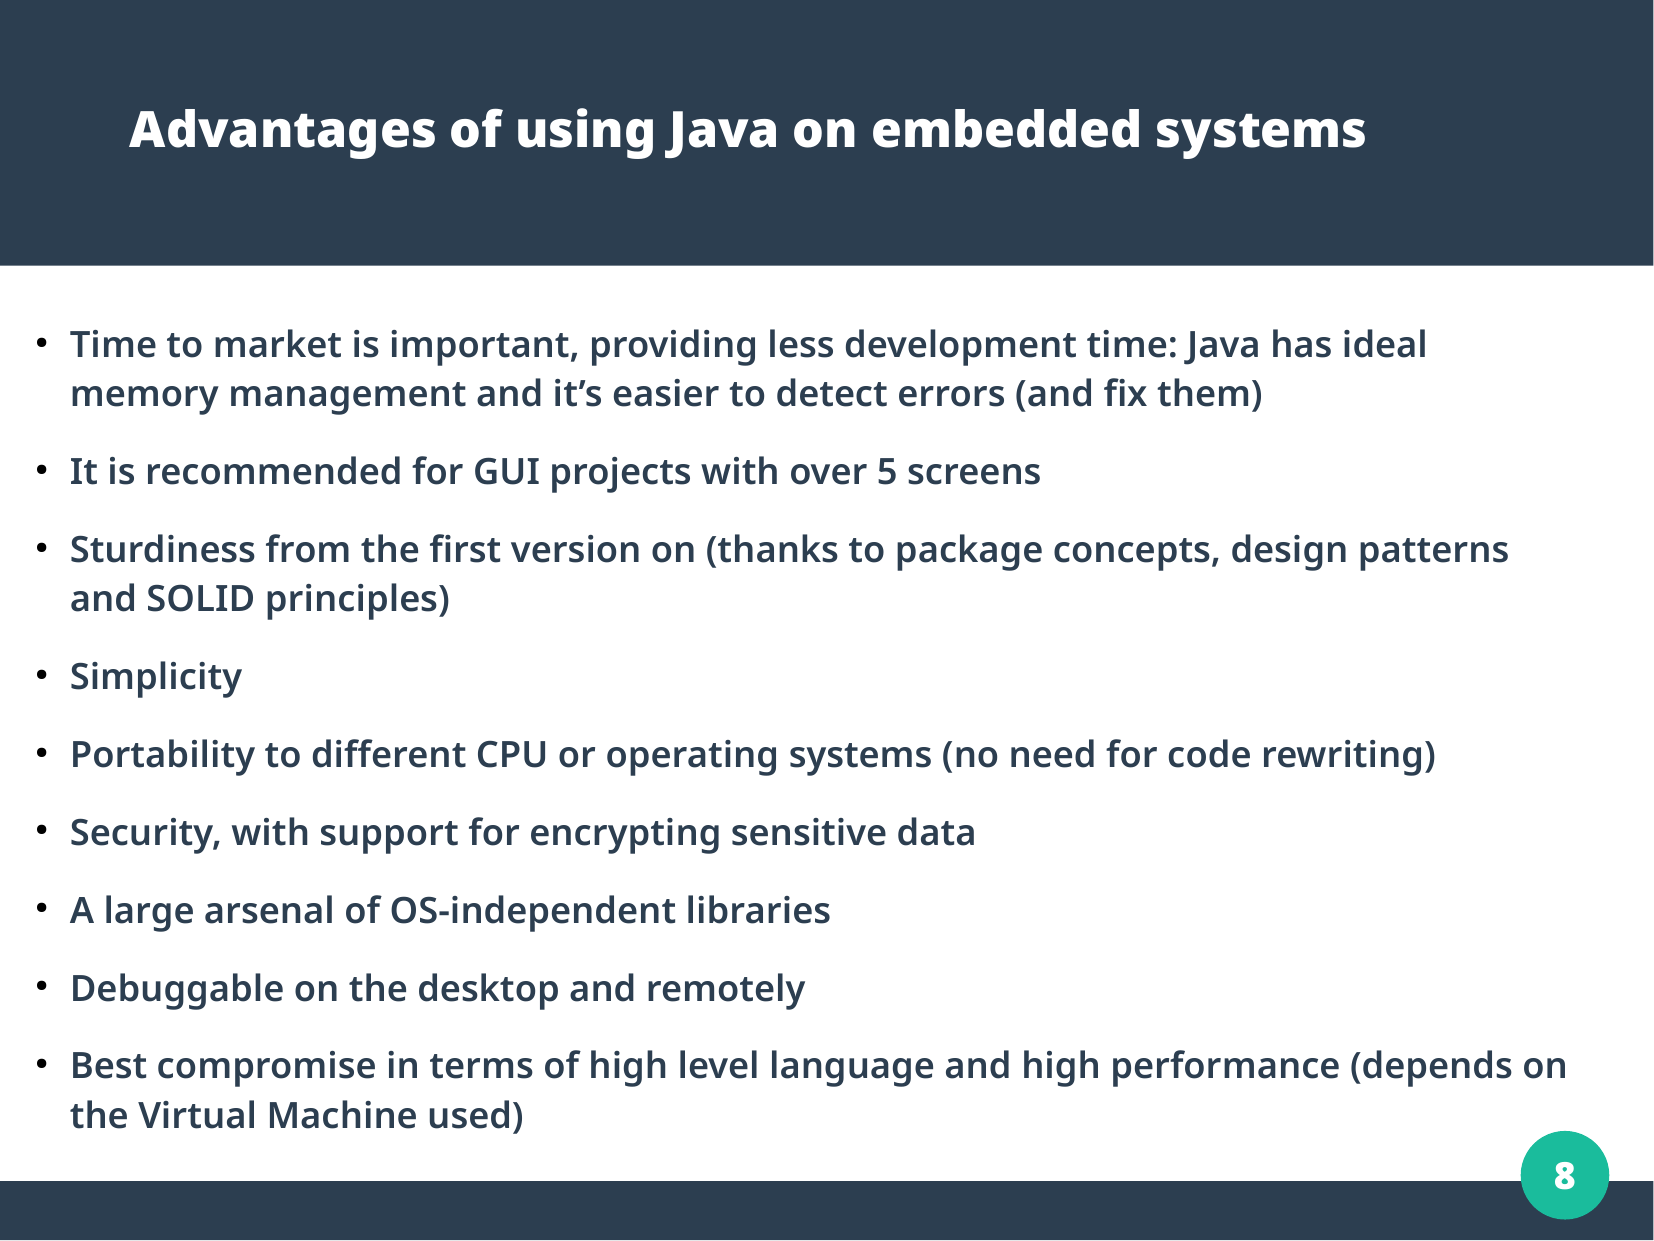

# Advantages of using Java on embedded systems
Time to market is important, providing less development time: Java has ideal memory management and it’s easier to detect errors (and fix them)
It is recommended for GUI projects with over 5 screens
Sturdiness from the first version on (thanks to package concepts, design patterns and SOLID principles)
Simplicity
Portability to different CPU or operating systems (no need for code rewriting)
Security, with support for encrypting sensitive data
A large arsenal of OS-independent libraries
Debuggable on the desktop and remotely
Best compromise in terms of high level language and high performance (depends on the Virtual Machine used)
8